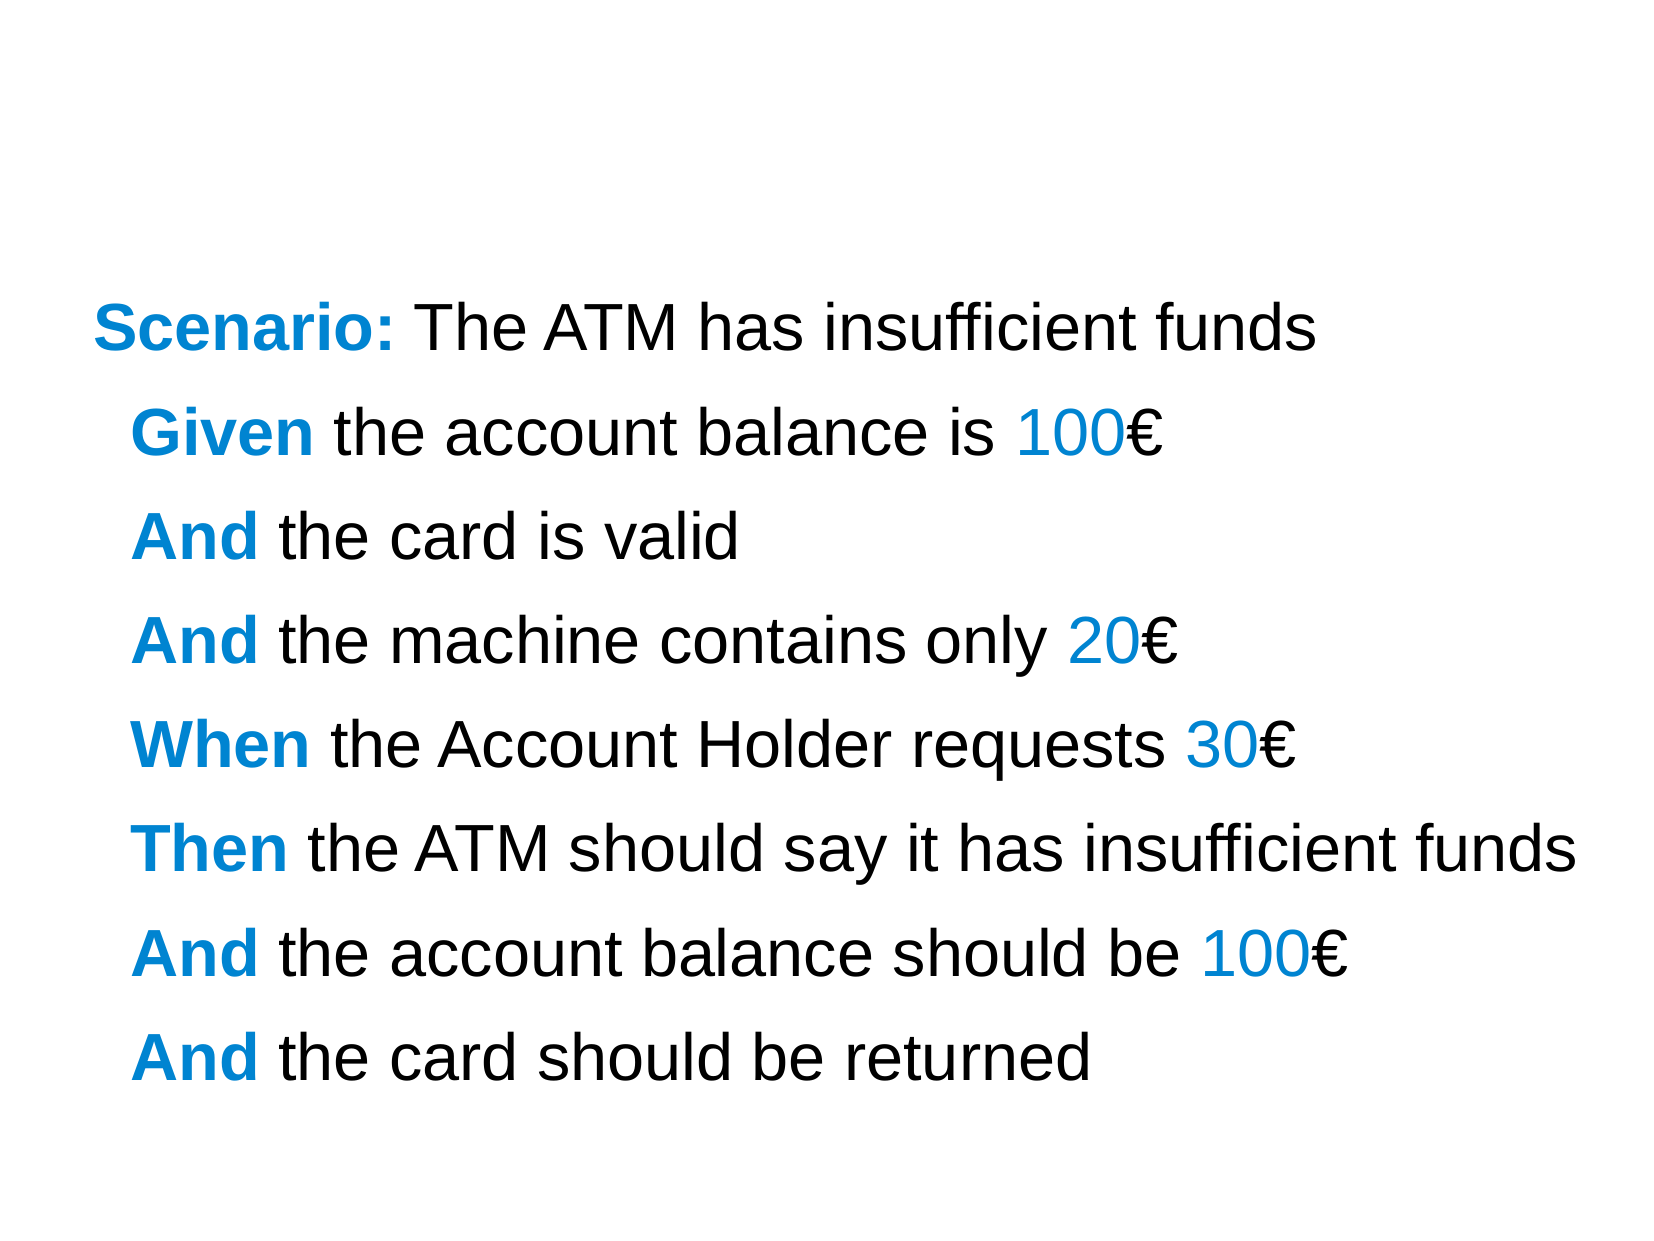

# Scenario: The ATM has insufficient funds
 Given the account balance is 100€
 And the card is valid
 And the machine contains only 20€
 When the Account Holder requests 30€
 Then the ATM should say it has insufficient funds
 And the account balance should be 100€
 And the card should be returned